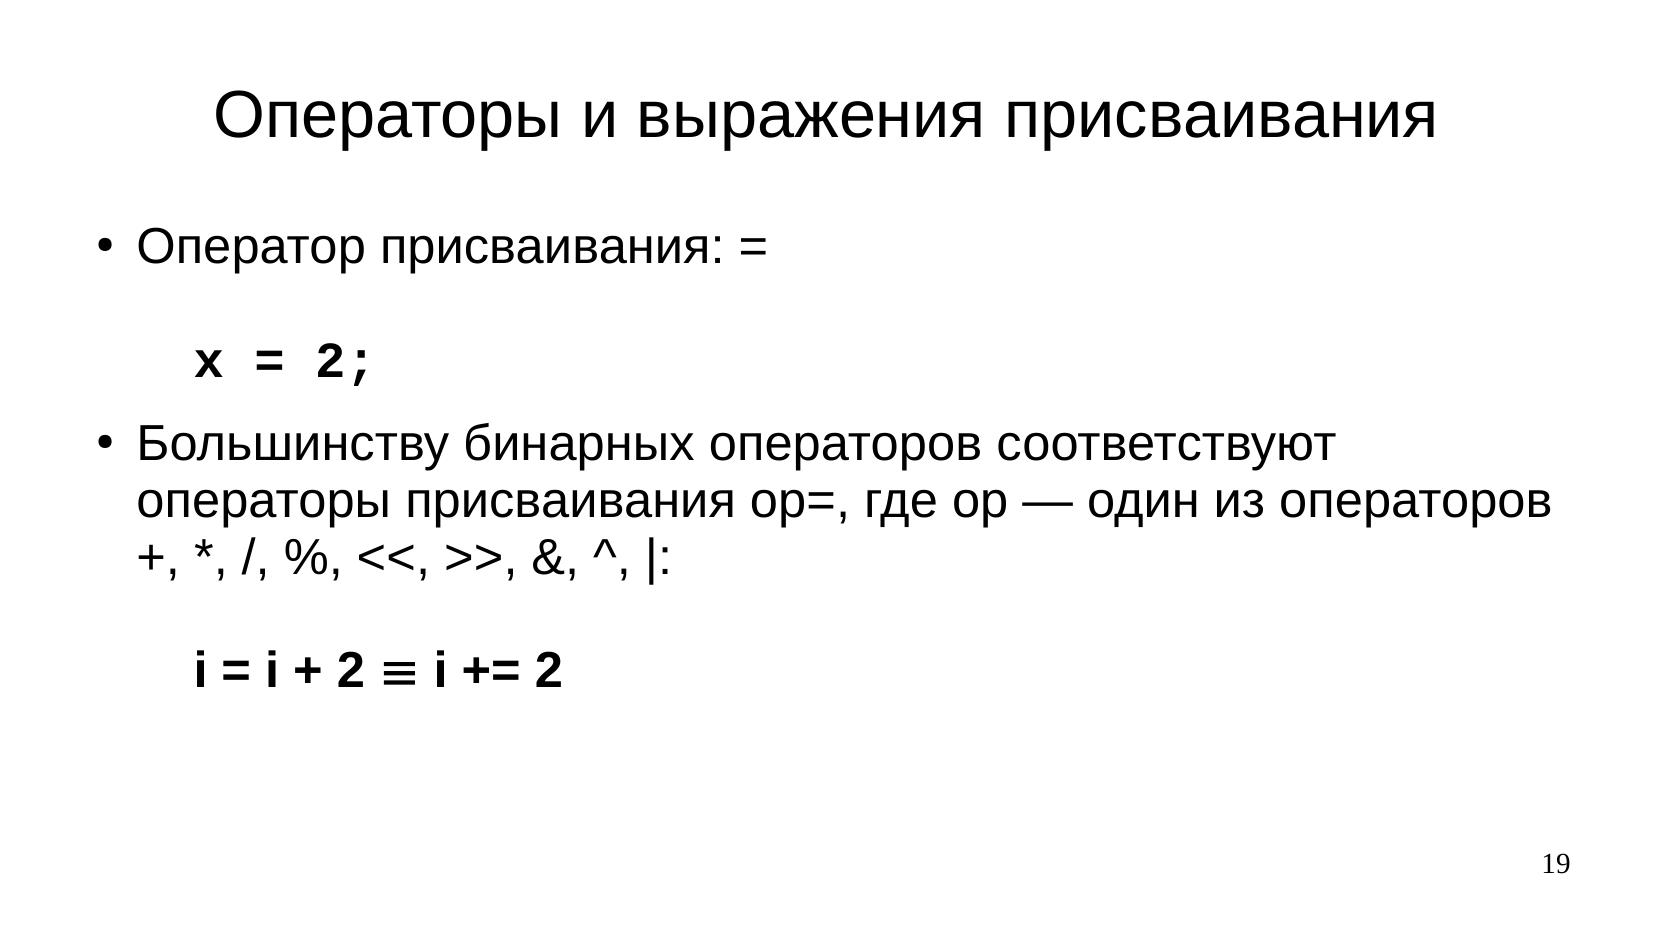

# Операторы и выражения присваивания
Оператор присваивания: =
	x = 2;
Большинству бинарных операторов соответствуют операторы присваивания ор=, где ор — один из операторов +, *, /, %, <<, >>, &, ^, |:
	i = i + 2  i += 2
19